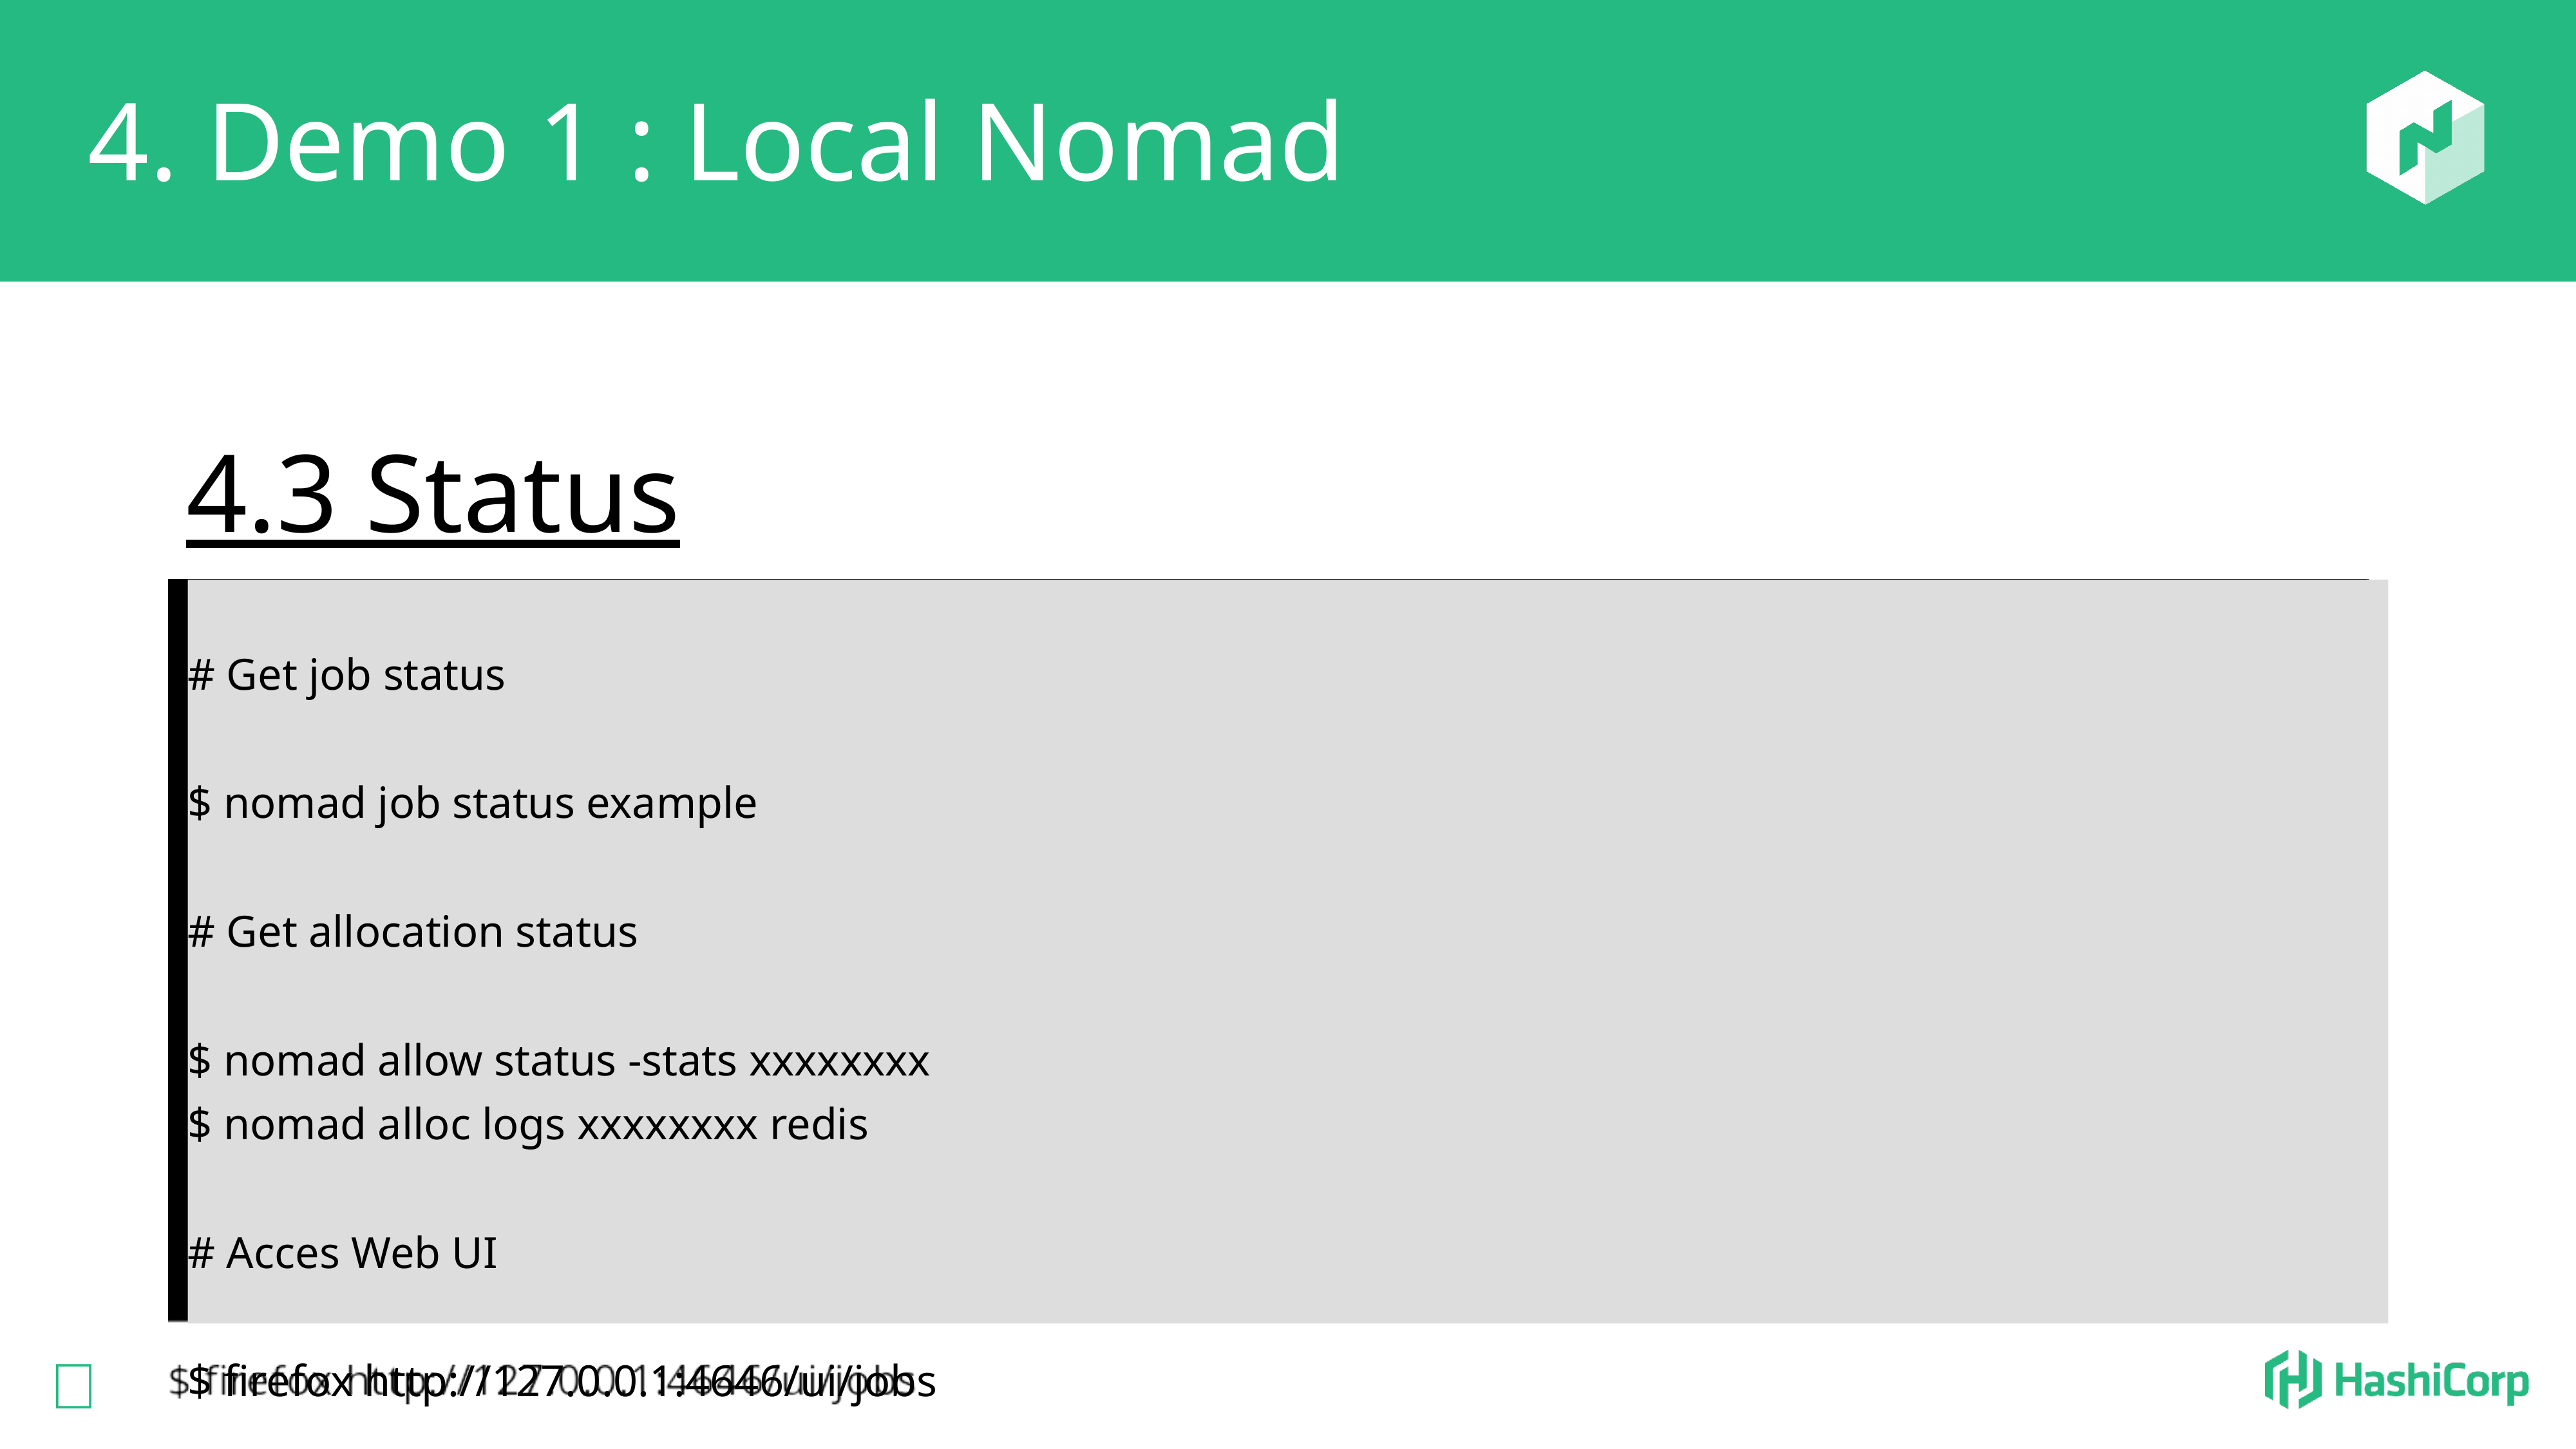

# 4. Demo 1 : Local Nomad
4.3 Status
# Get job status
$ nomad job status example
# Get allocation status
$ nomad allow status -stats xxxxxxxx
$ nomad alloc logs xxxxxxxx redis
# Acces Web UI
$ firefox http://127.0.0.1:4646/ui/jobs